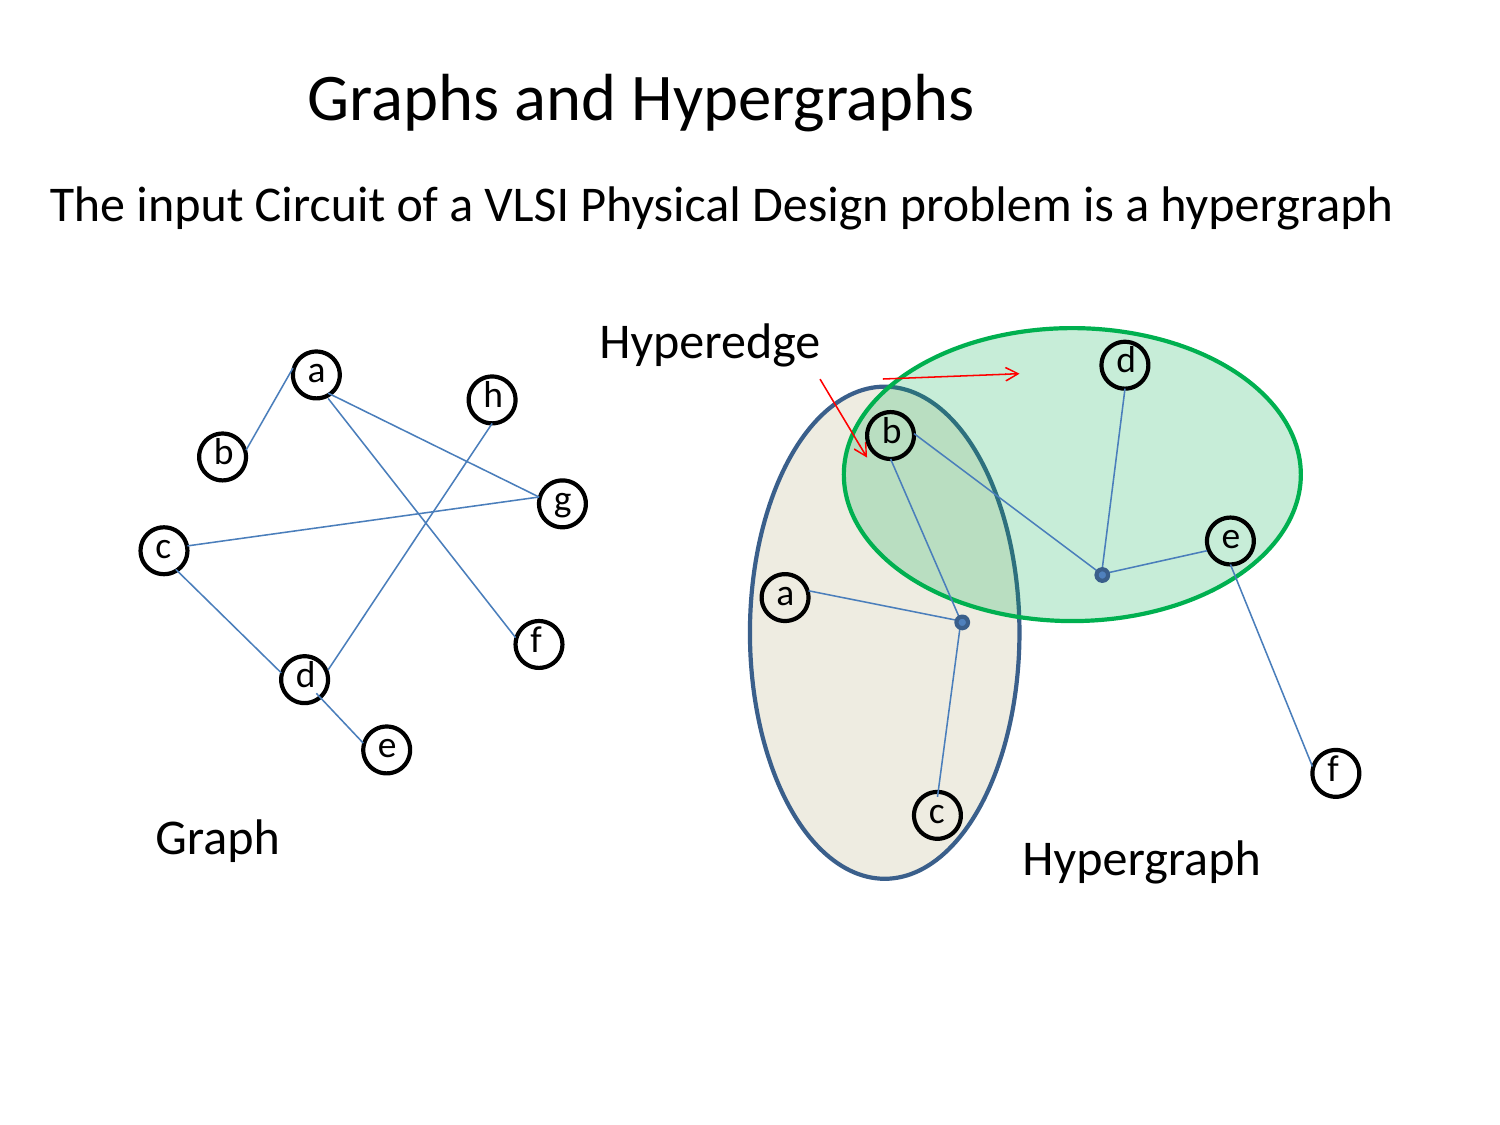

Graphs and Hypergraphs
The input Circuit of a VLSI Physical Design problem is a hypergraph
Hyperedge
d
b
e
a
f
c
Hypergraph
a
h
b
g
c
f
d
e
Graph